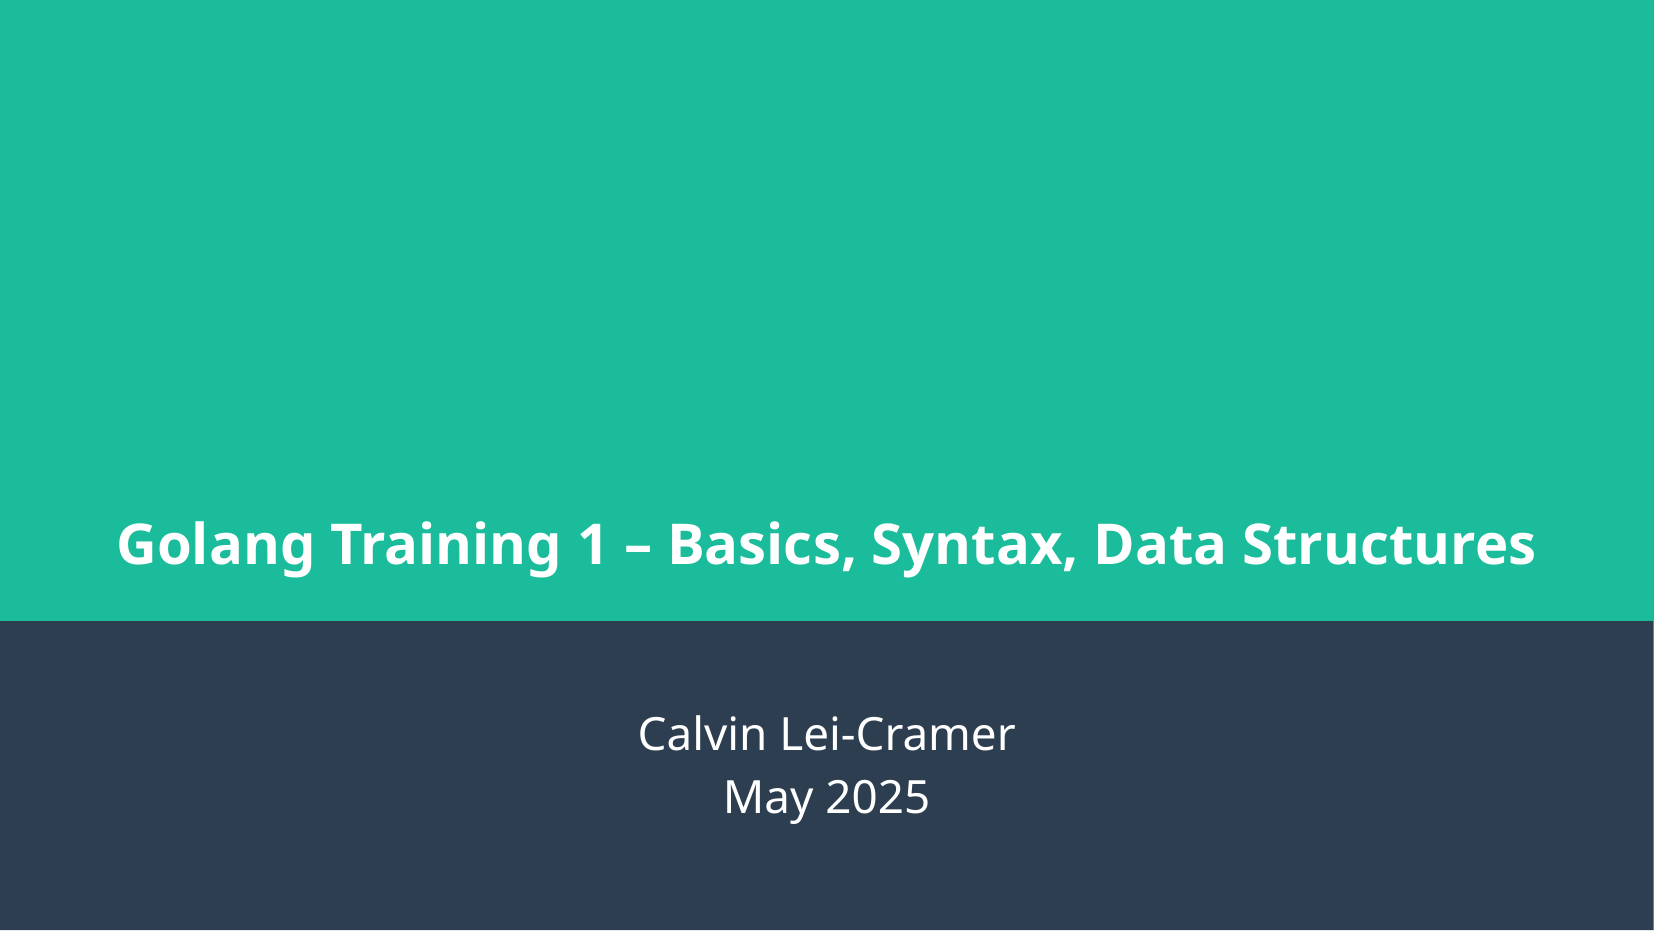

# Golang Training 1 – Basics, Syntax, Data Structures
Calvin Lei-Cramer
May 2025